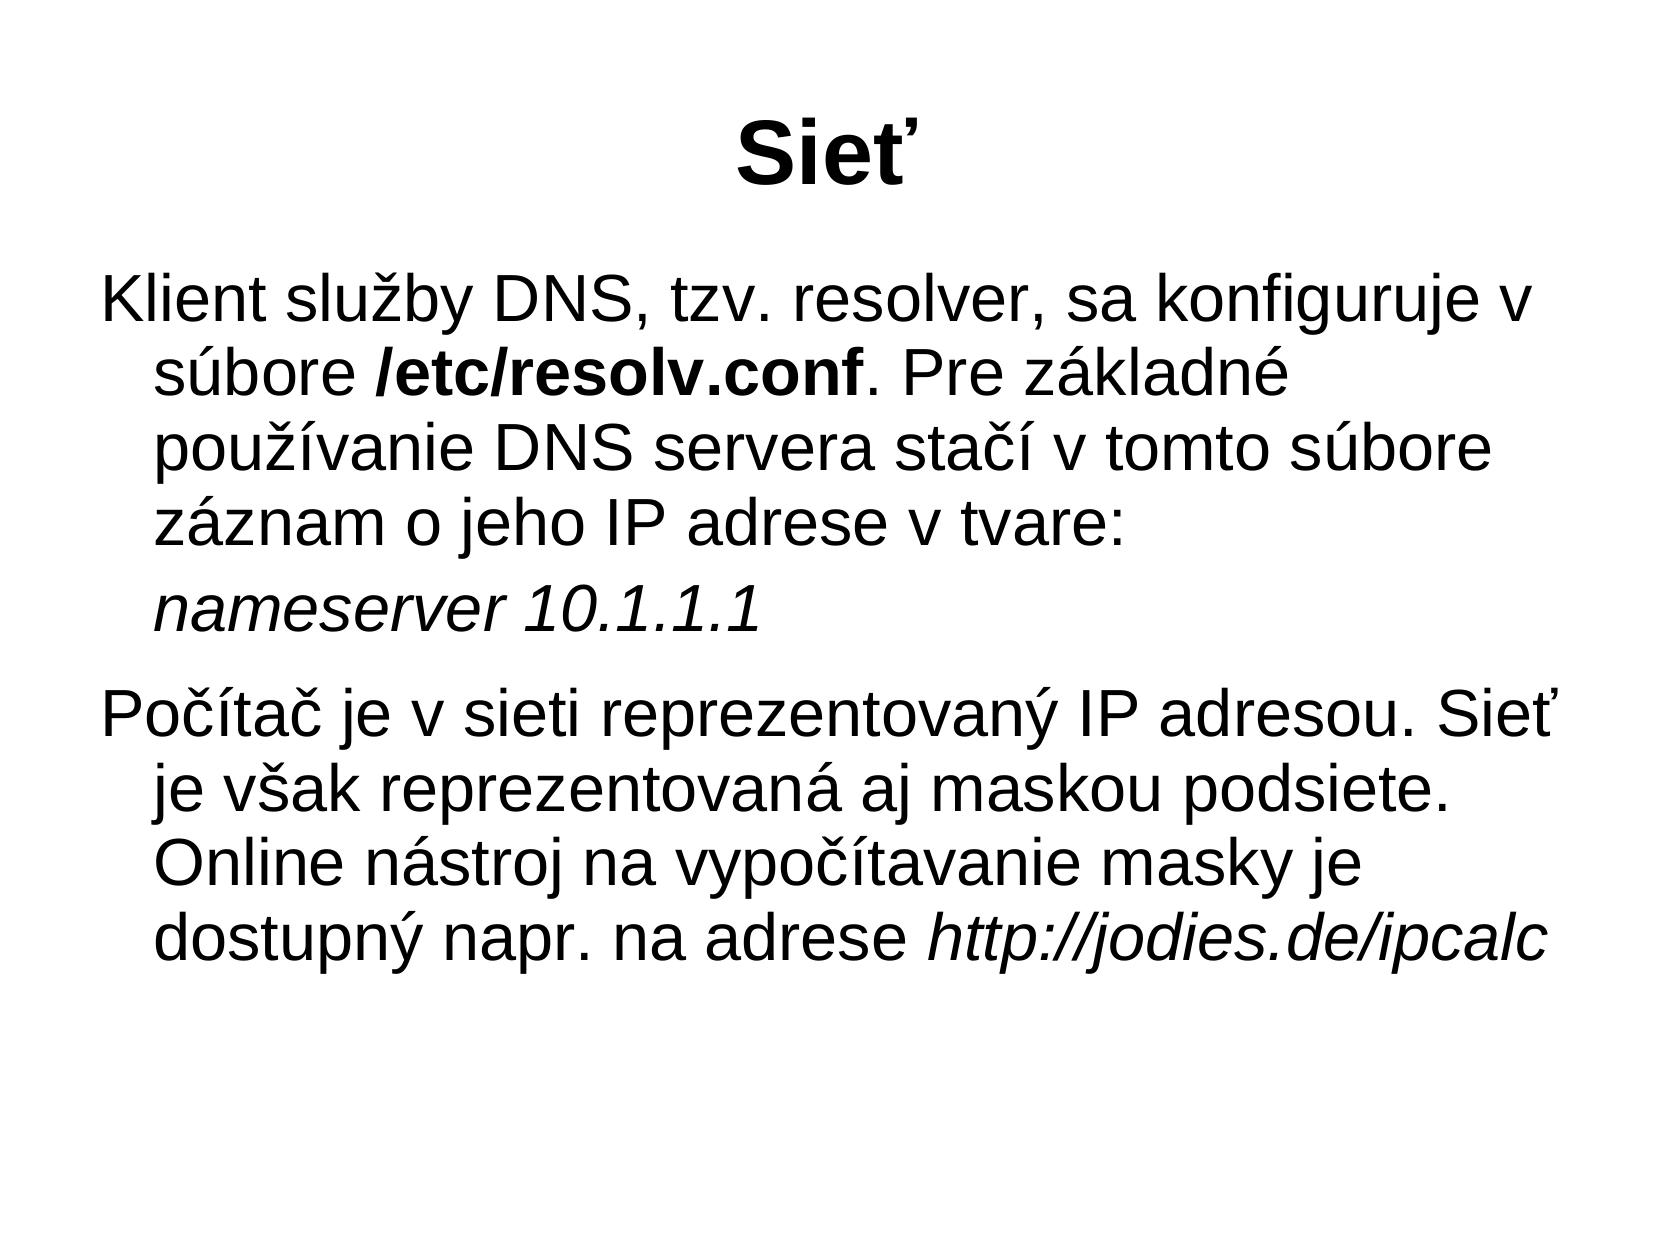

# Sieť
Klient služby DNS, tzv. resolver, sa konfiguruje v súbore /etc/resolv.conf. Pre základné používanie DNS servera stačí v tomto súbore záznam o jeho IP adrese v tvare:
nameserver 10.1.1.1
Počítač je v sieti reprezentovaný IP adresou. Sieť je však reprezentovaná aj maskou podsiete. Online nástroj na vypočítavanie masky je dostupný napr. na adrese http://jodies.de/ipcalc